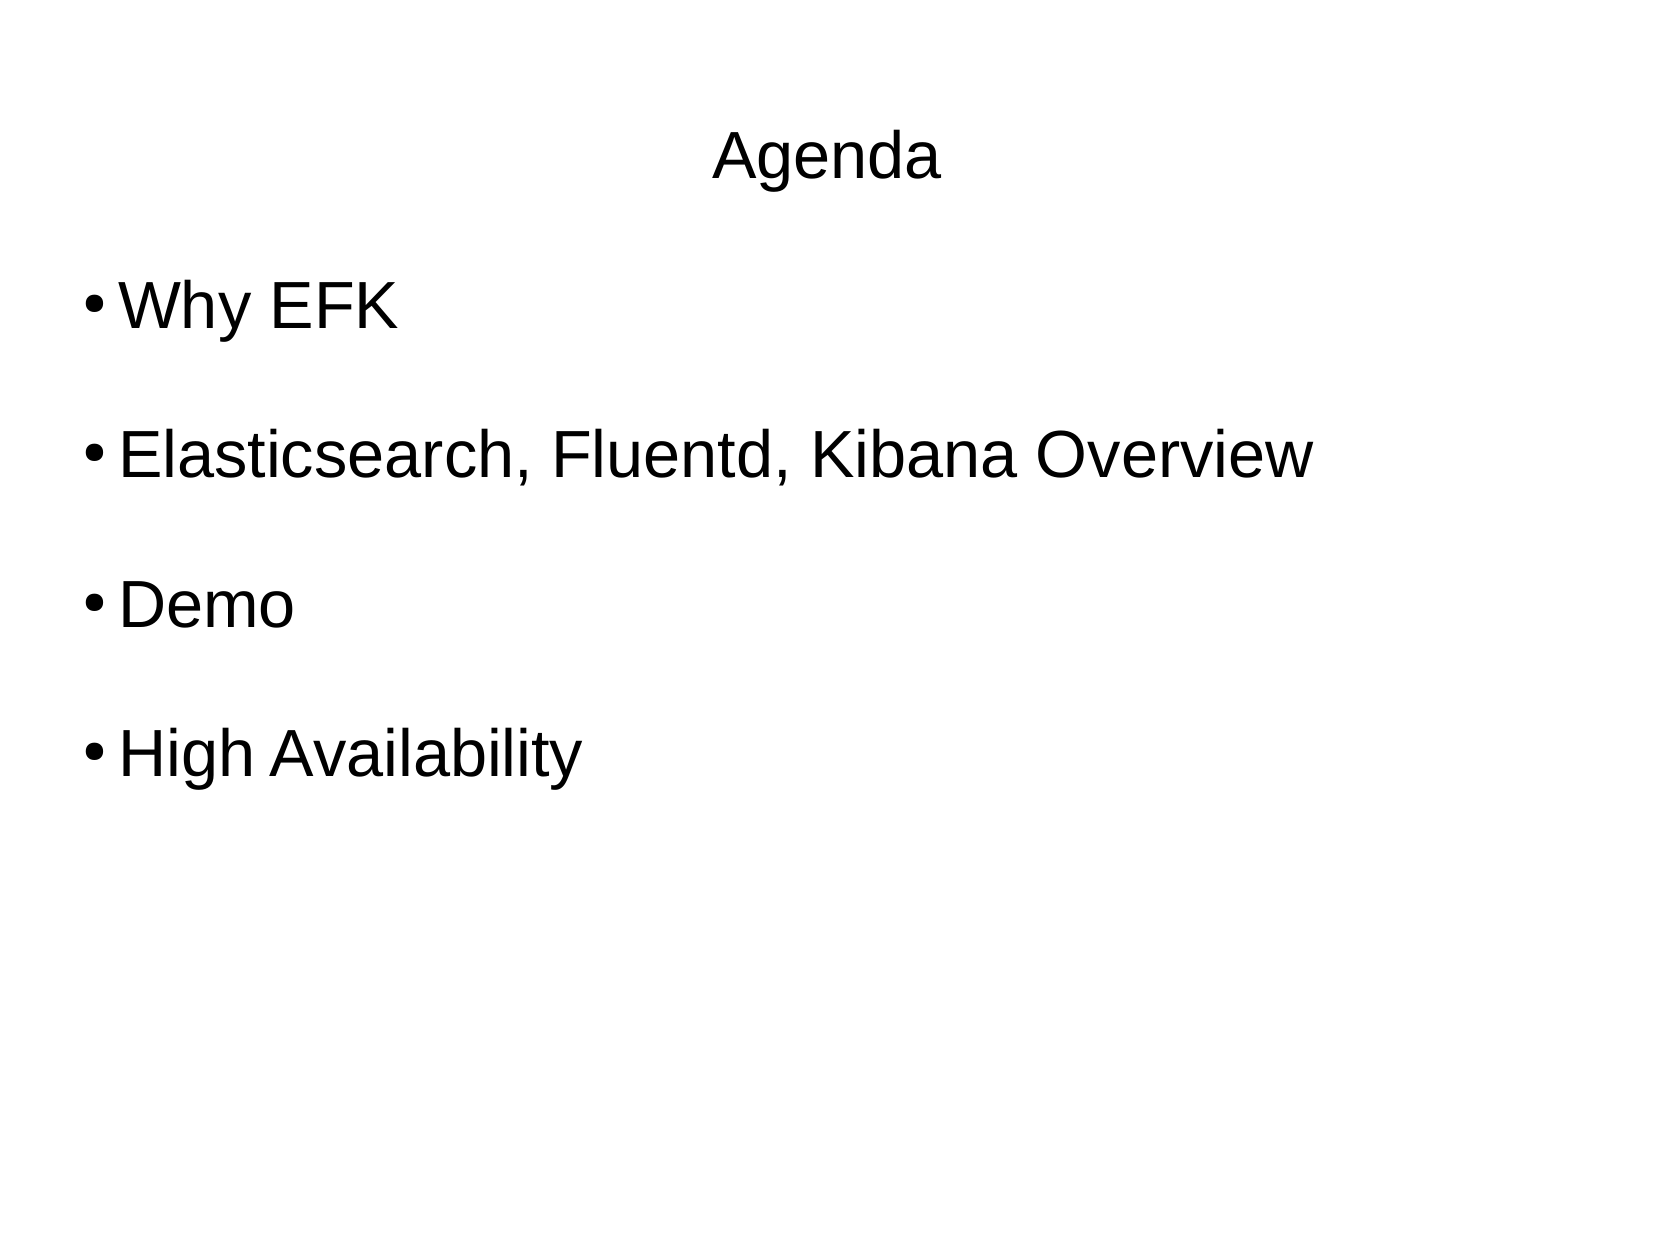

# Agenda
Why EFK
Elasticsearch, Fluentd, Kibana Overview
Demo
High Availability